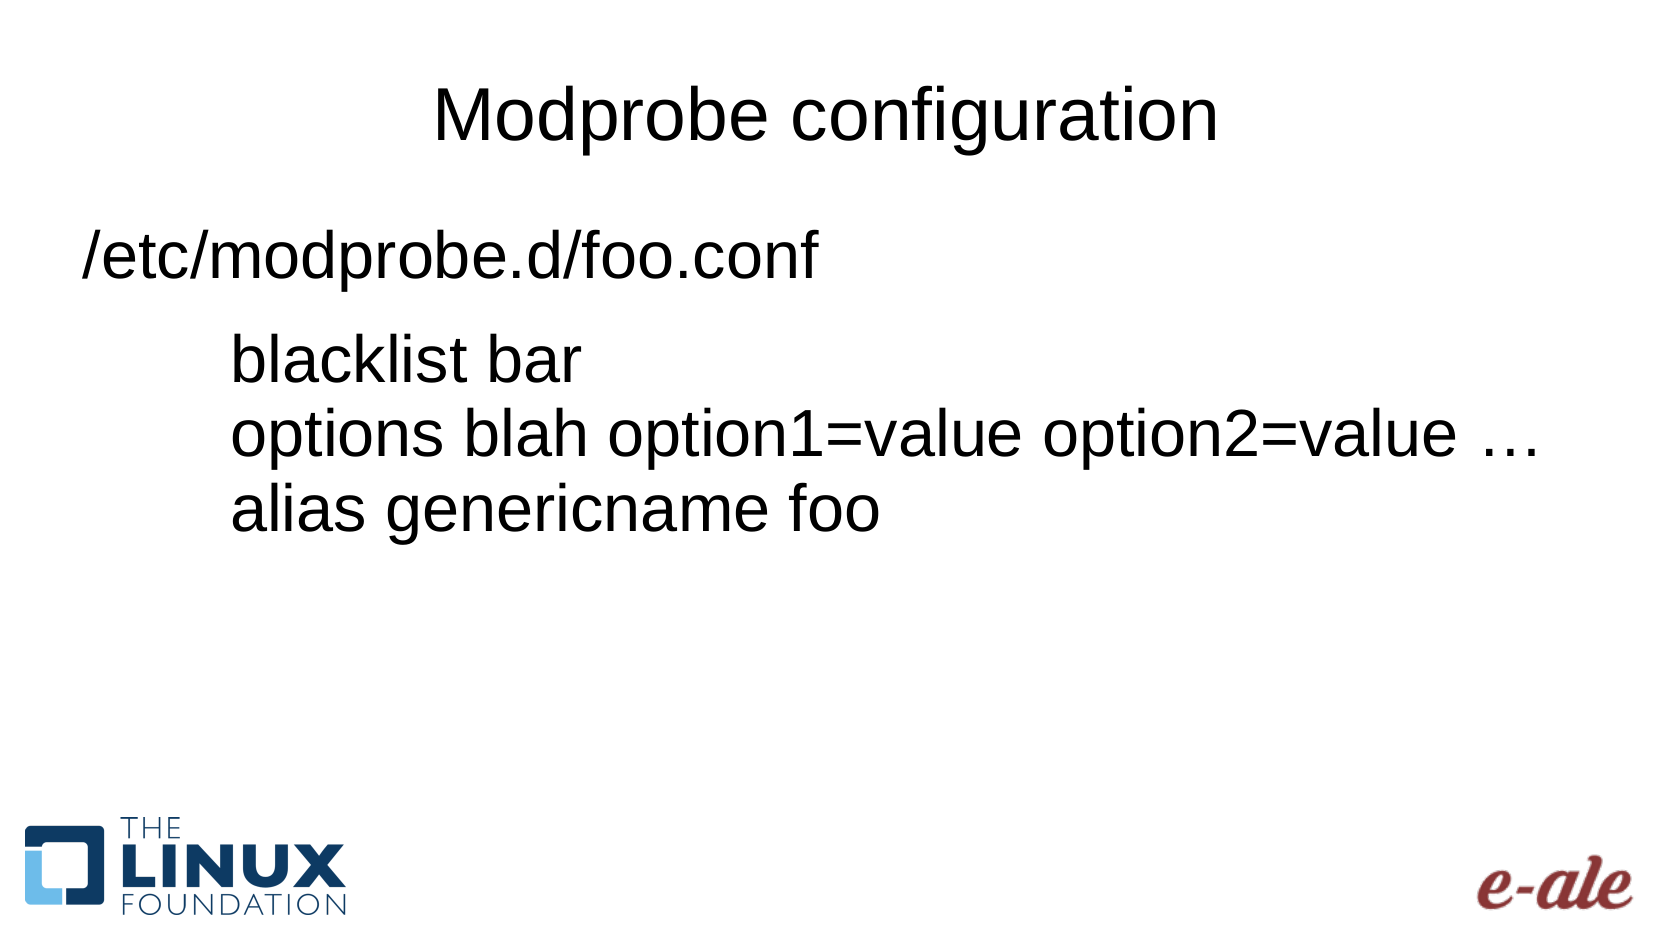

# Modprobe configuration
/etc/modprobe.d/foo.conf
 blacklist bar
 options blah option1=value option2=value … alias genericname foo